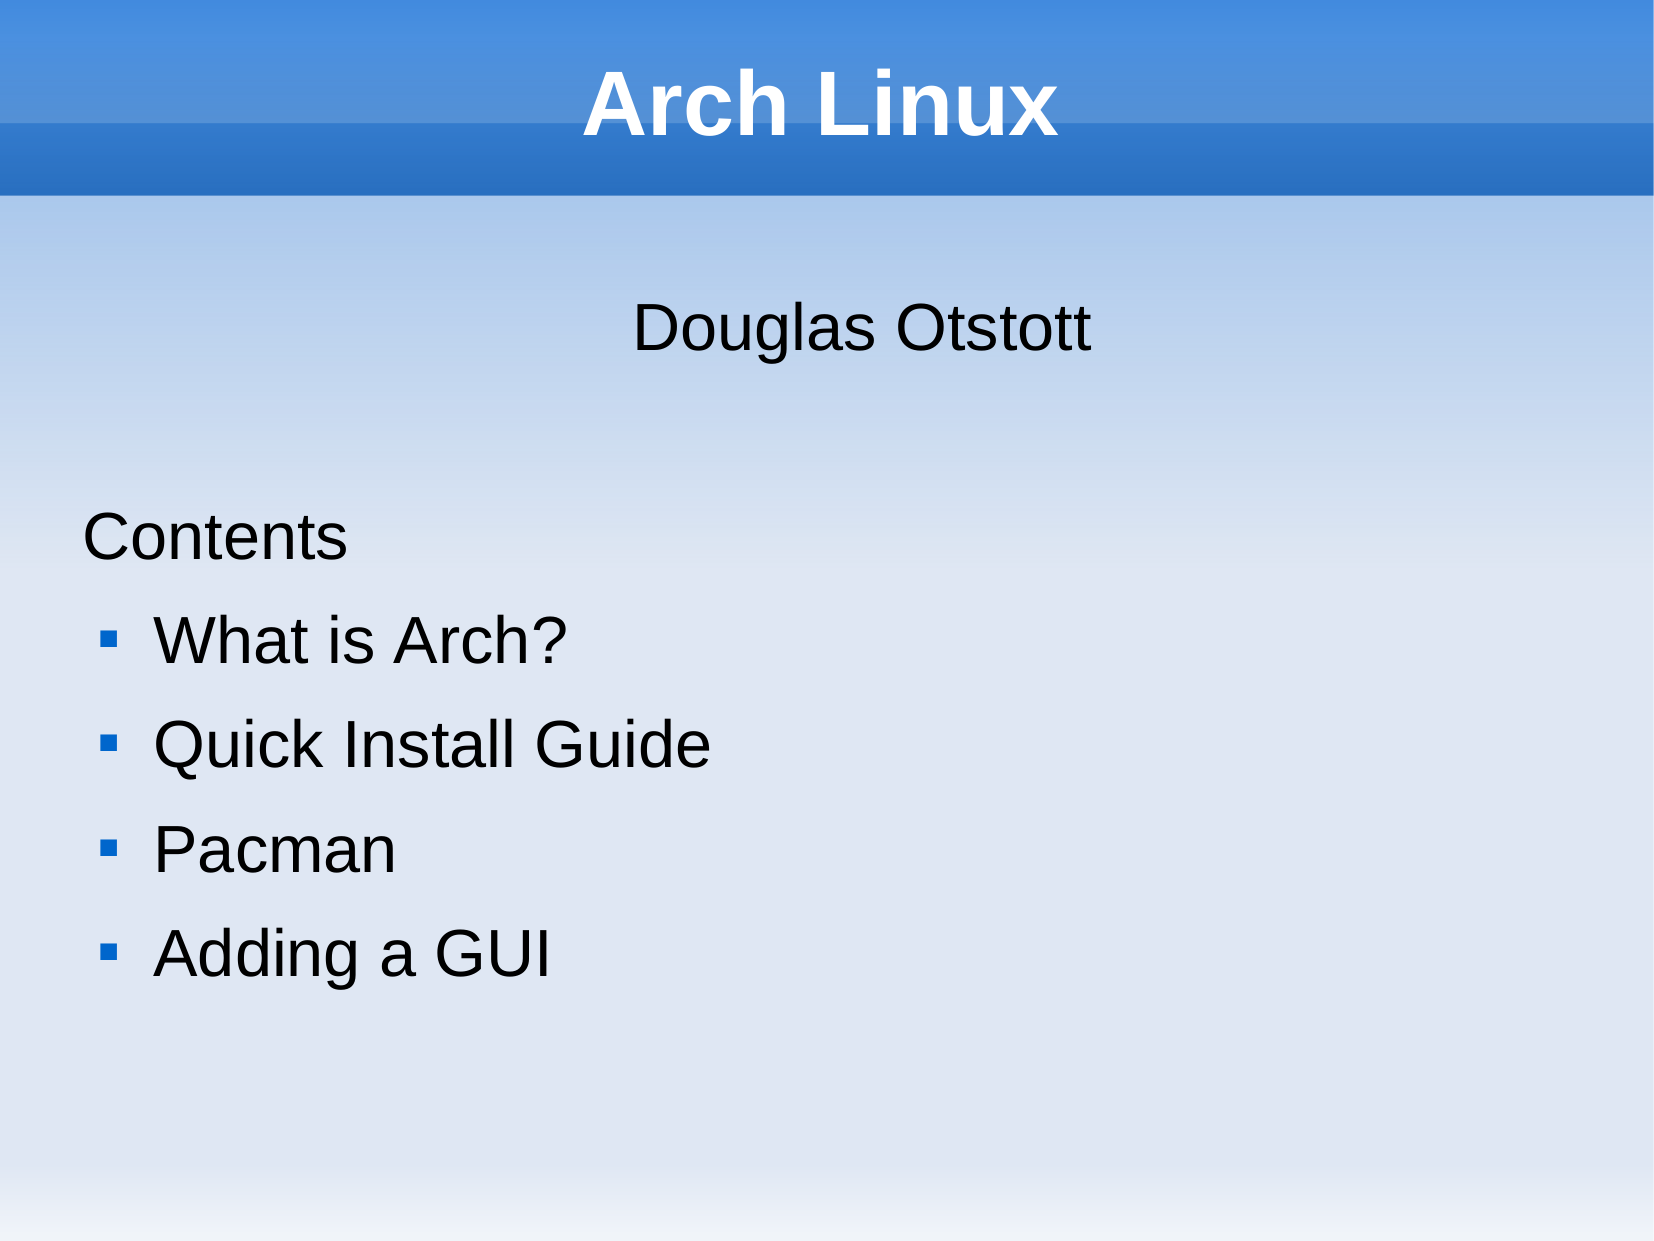

# Arch Linux
Douglas Otstott
Contents
What is Arch?
Quick Install Guide
Pacman
Adding a GUI